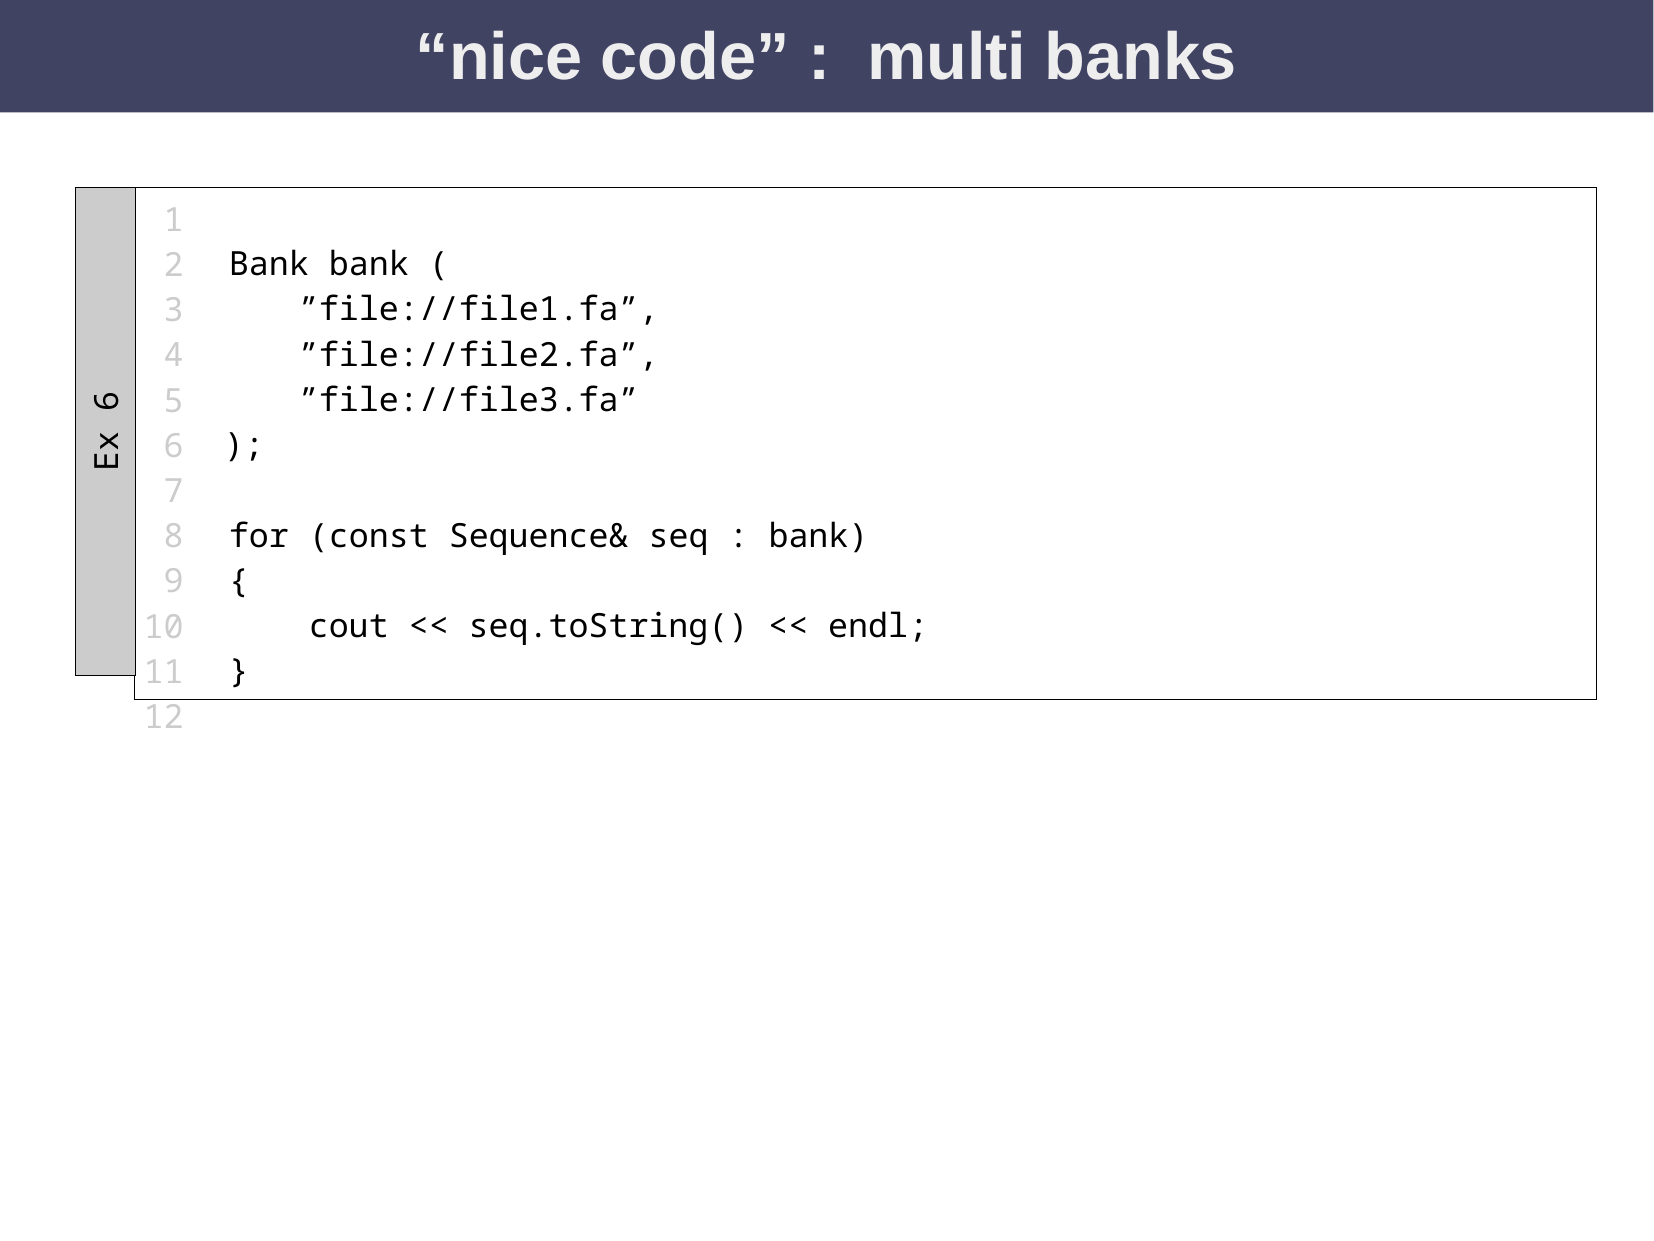

“nice code” : multi banks
 Bank bank (
		”file://file1.fa”,
		”file://file2.fa”,
		”file://file3.fa”
	);
 for (const Sequence& seq : bank)
 {
 cout << seq.toString() << endl;
 }
 1
 2
 3
 4
 5
 6
 7
 8
 9
10
11
12
Ex 6